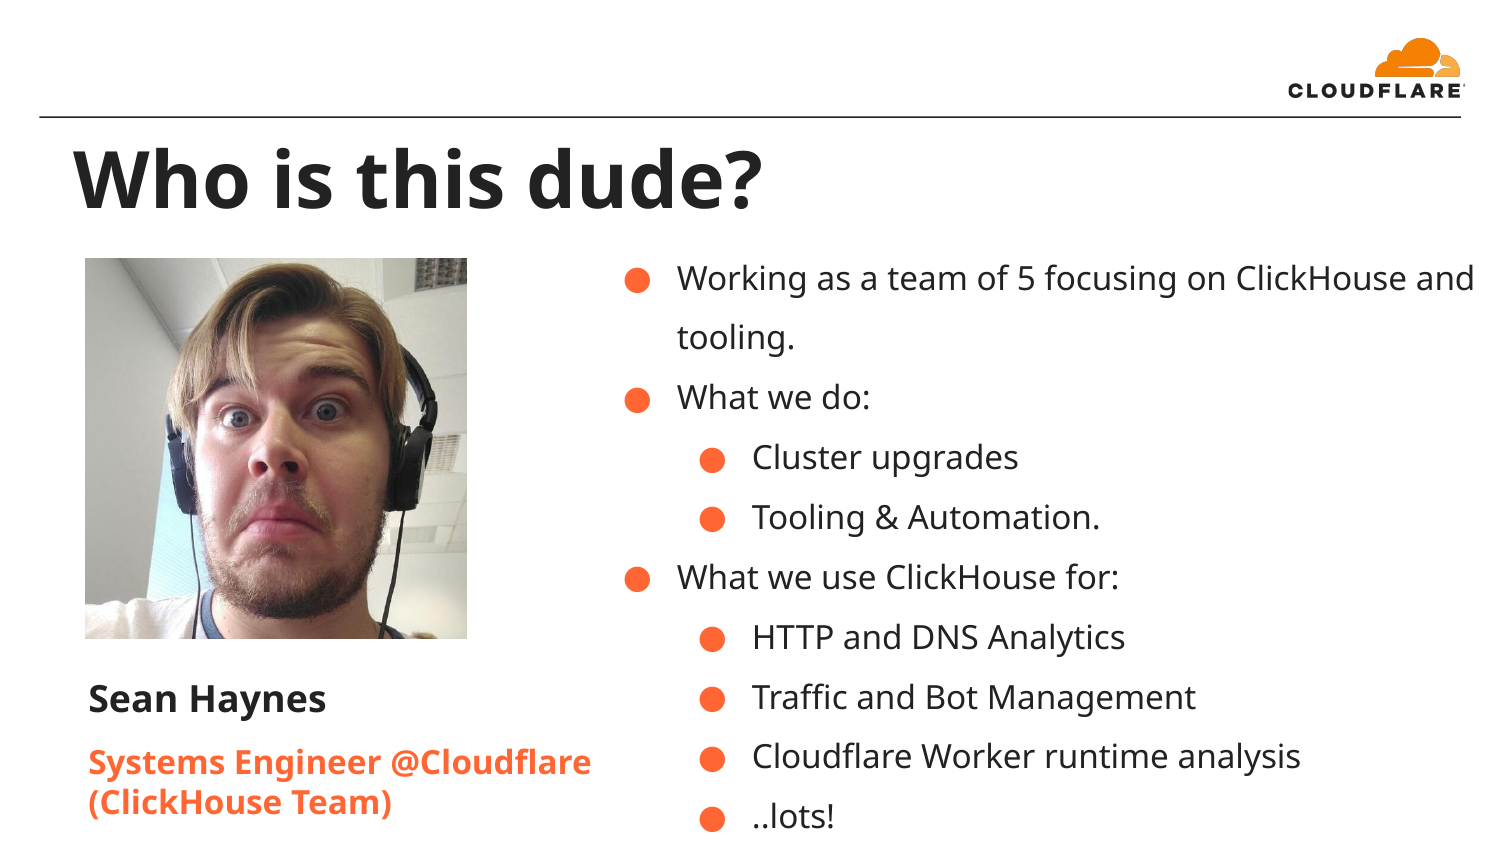

# Who is this dude?
Working as a team of 5 focusing on ClickHouse and tooling.
What we do:
Cluster upgrades
Tooling & Automation.
What we use ClickHouse for:
HTTP and DNS Analytics
Traffic and Bot Management
Cloudflare Worker runtime analysis
..lots!
Sean Haynes
Systems Engineer @Cloudflare
(ClickHouse Team)